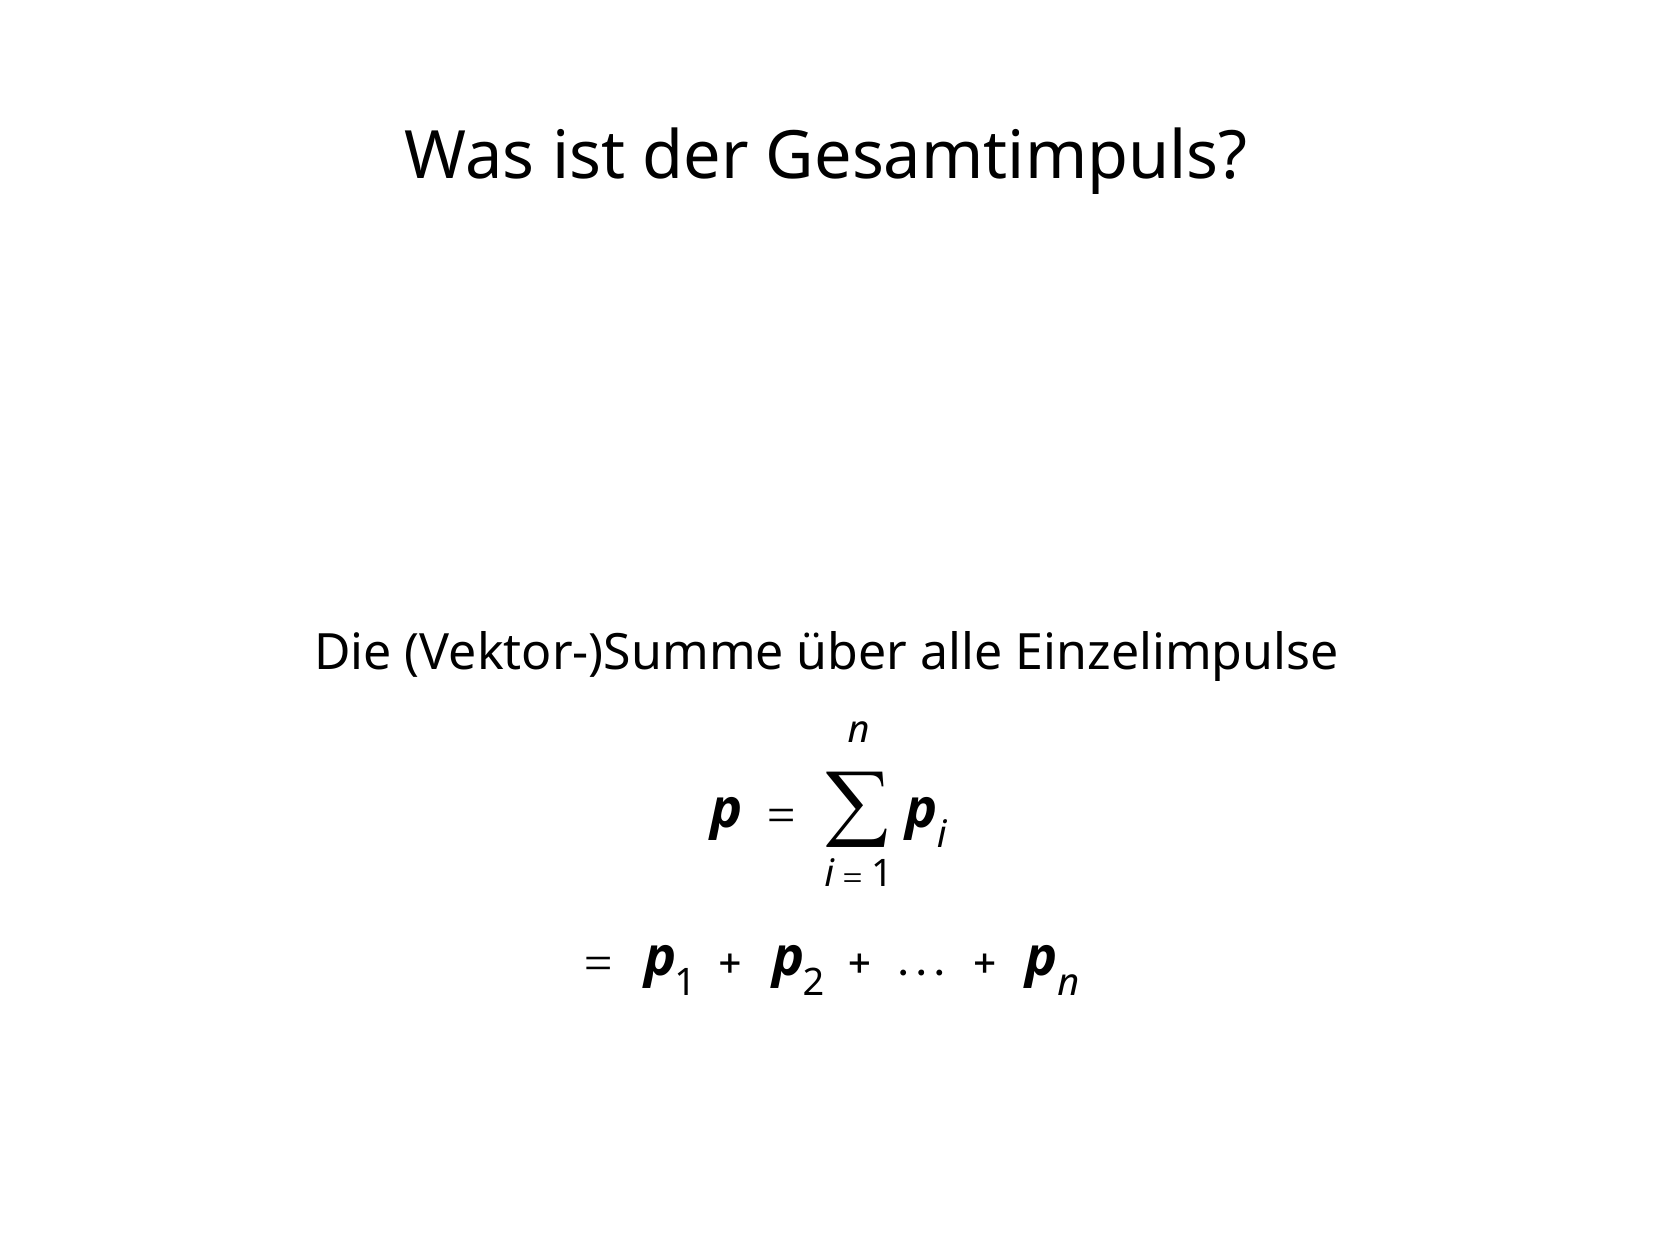

# Was ist der Gesamtimpuls?
Die (Vektor-)Summe über alle Einzelimpulse